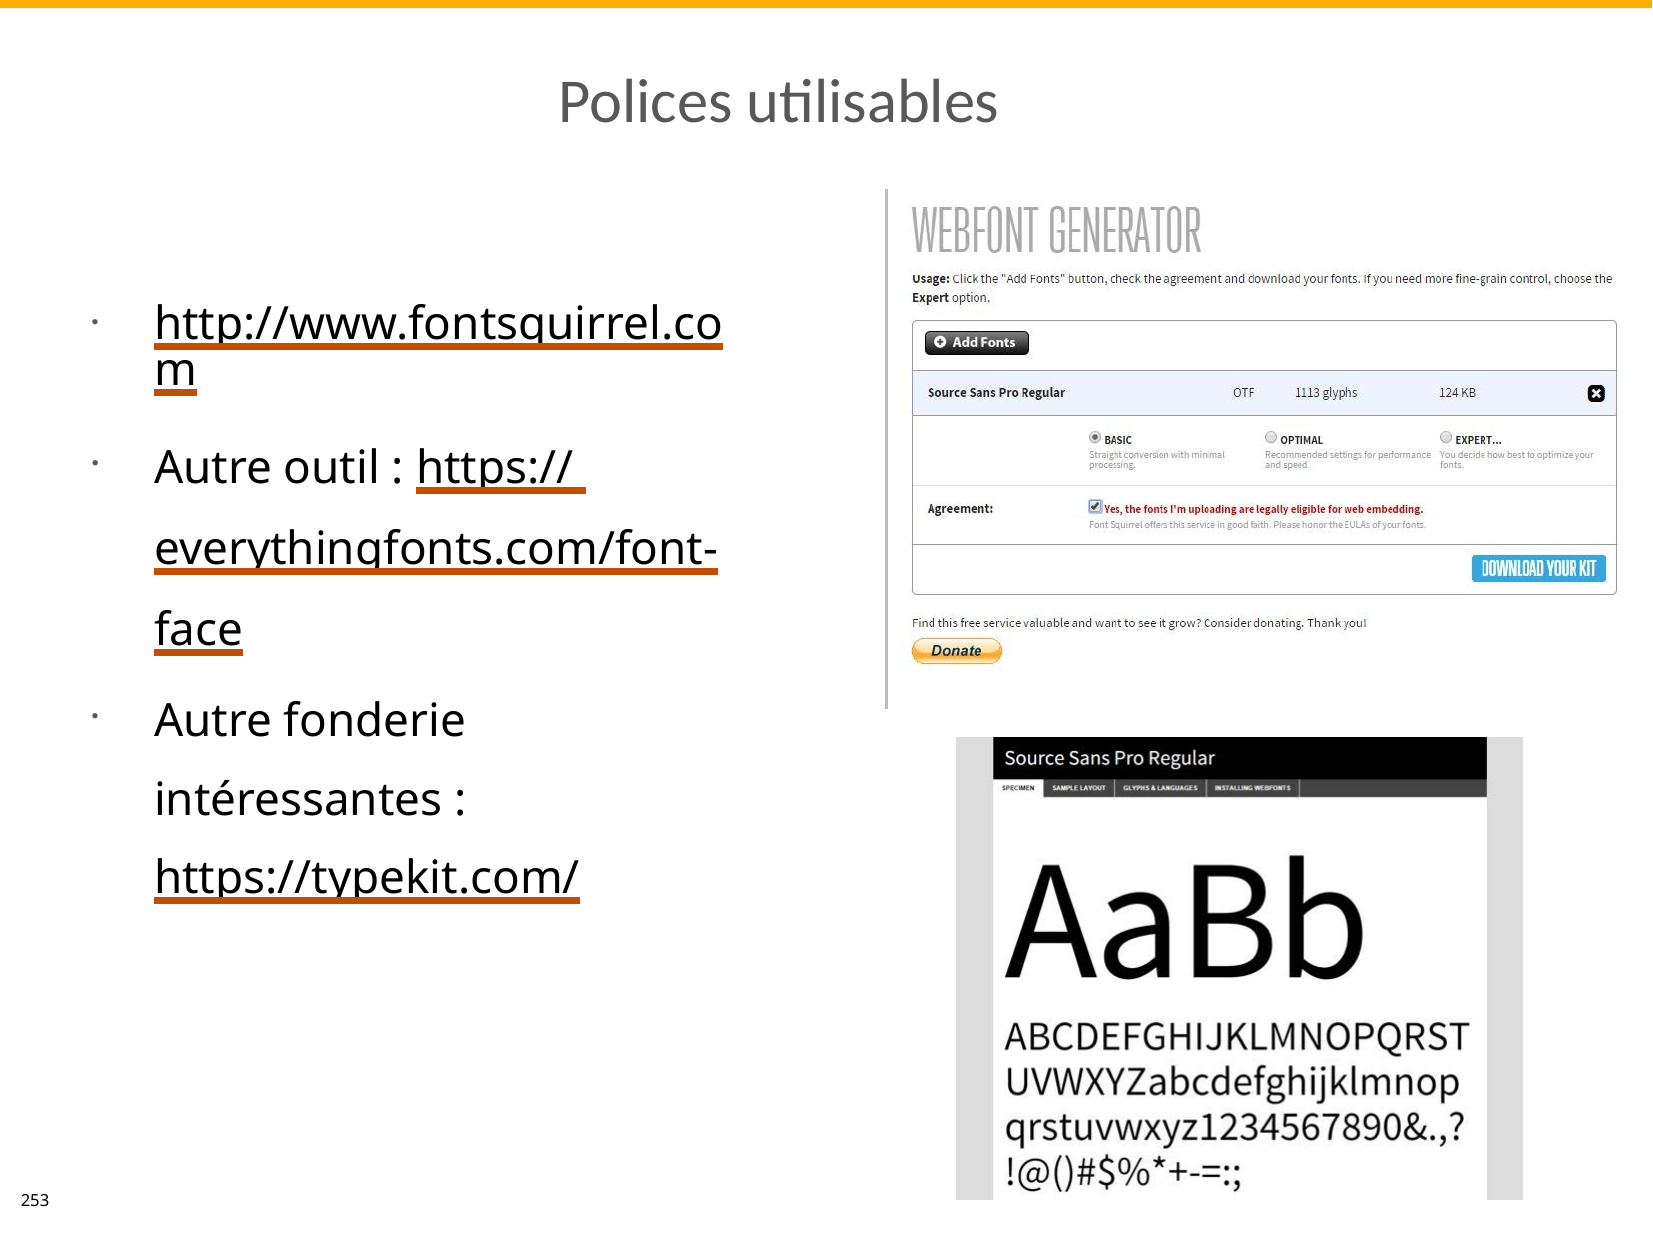

# Polices utilisables
http://www.fontsquirrel.com
Autre outil : https:// everythingfonts.com/font-face
Autre fonderie intéressantes : https://typekit.com/
253